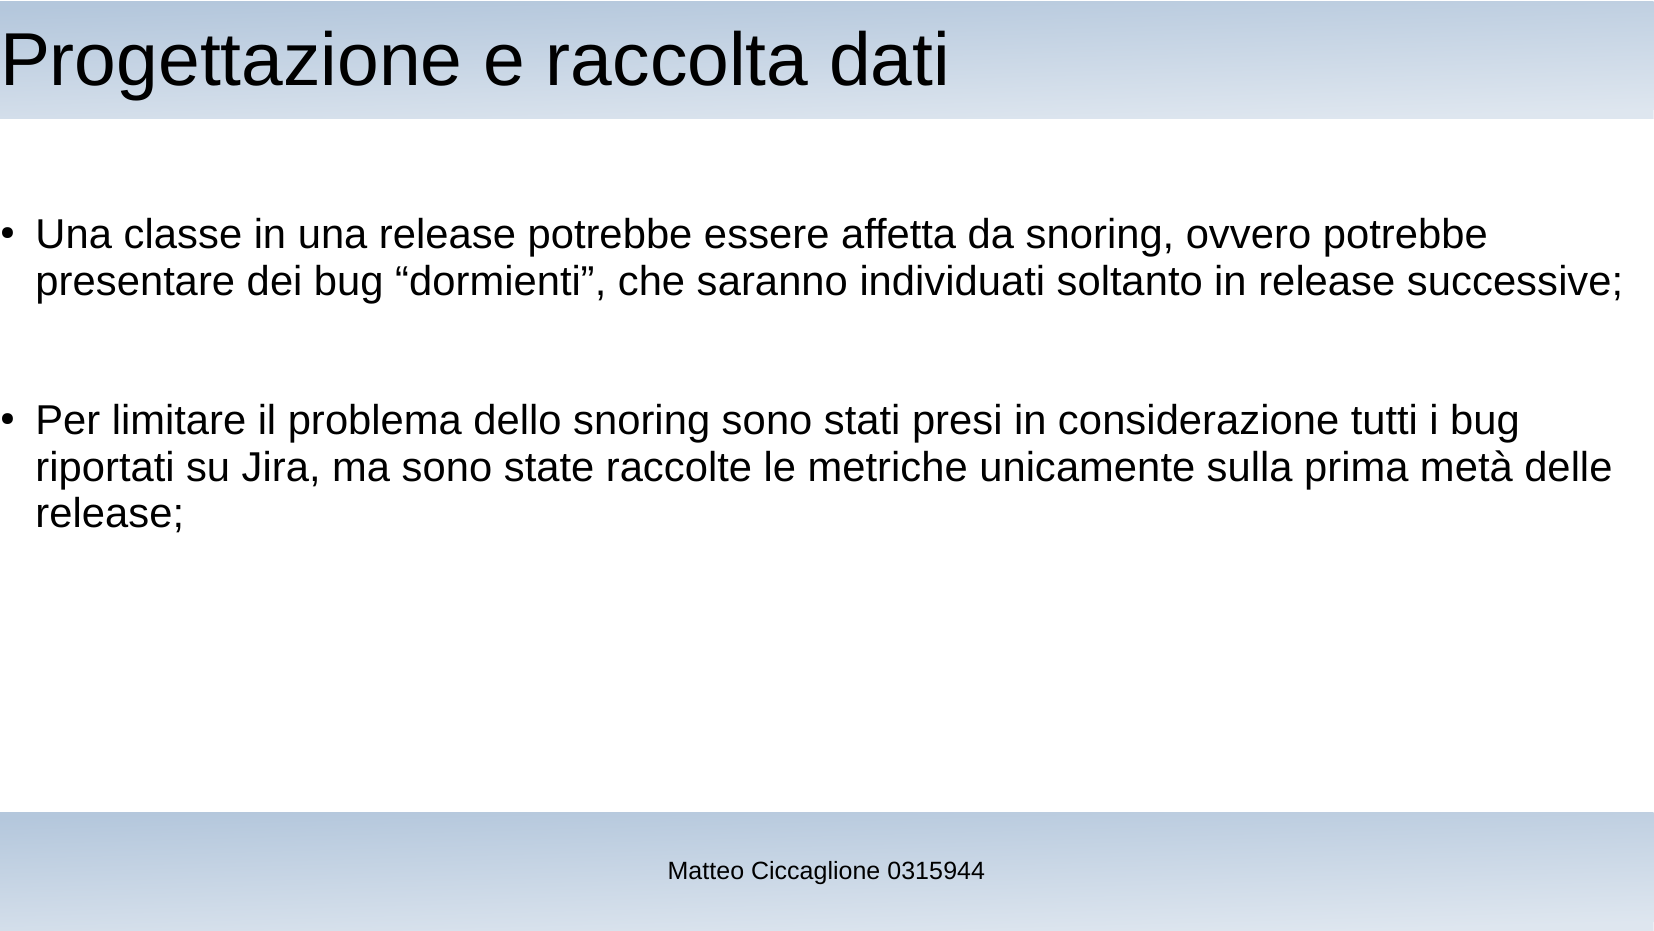

Progettazione e raccolta dati
# Una classe in una release potrebbe essere affetta da snoring, ovvero potrebbe presentare dei bug “dormienti”, che saranno individuati soltanto in release successive;
Per limitare il problema dello snoring sono stati presi in considerazione tutti i bug riportati su Jira, ma sono state raccolte le metriche unicamente sulla prima metà delle release;
Matteo Ciccaglione 0315944